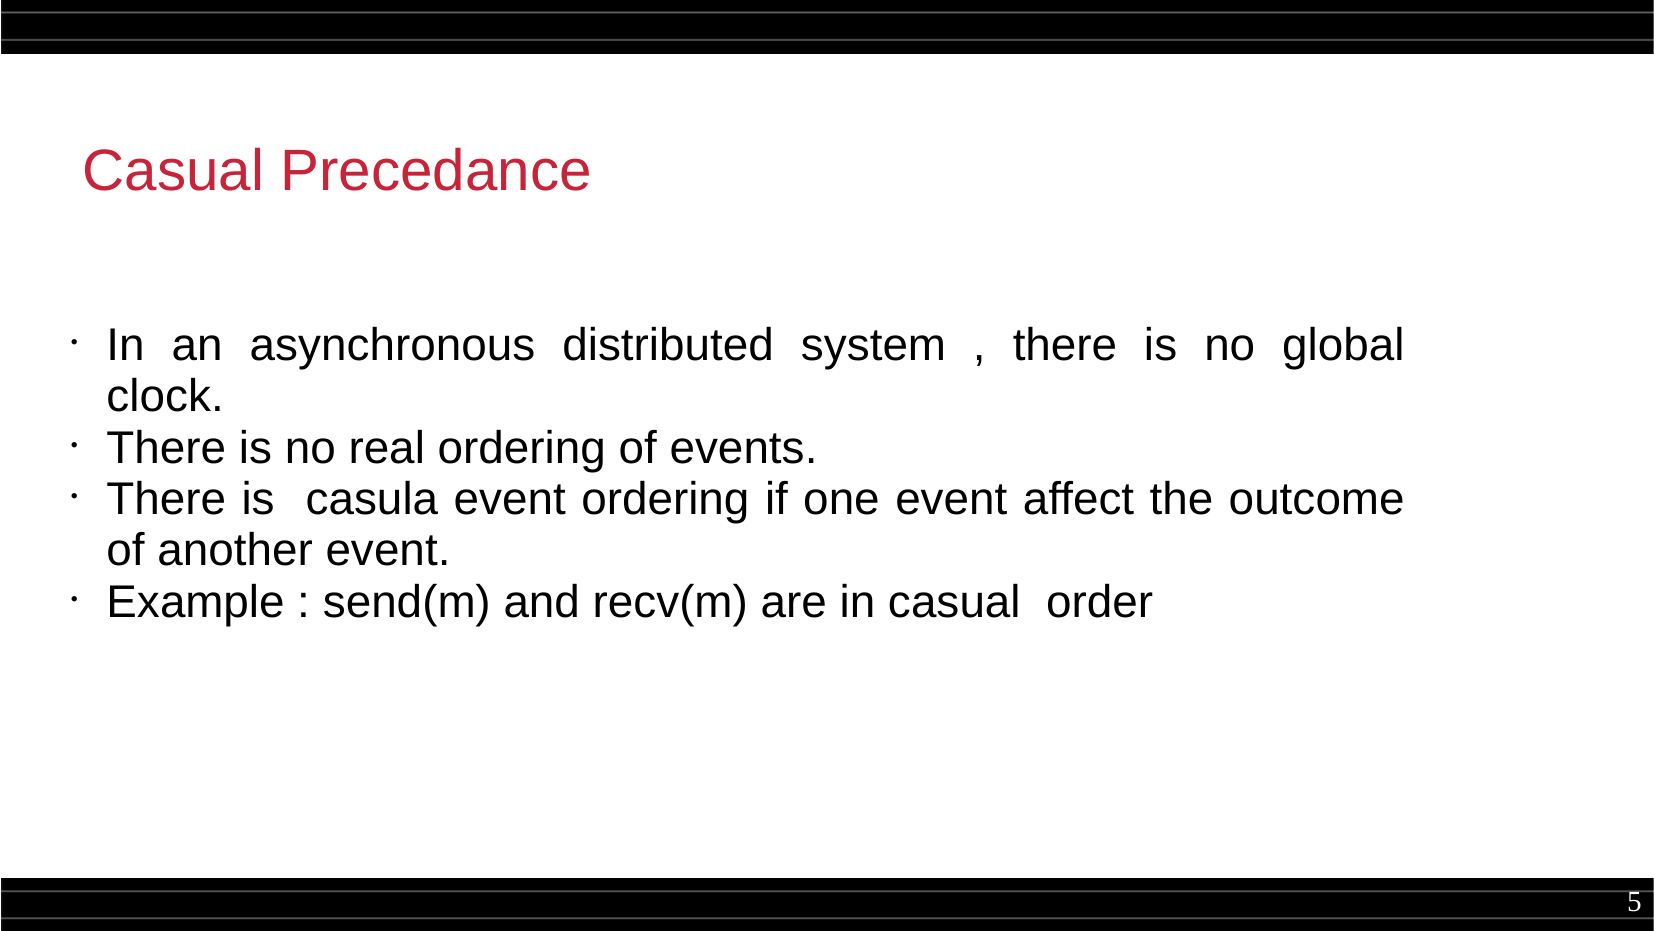

# Casual Precedance
In an asynchronous distributed system , there is no global clock.
There is no real ordering of events.
There is casula event ordering if one event affect the outcome of another event.
Example : send(m) and recv(m) are in casual order